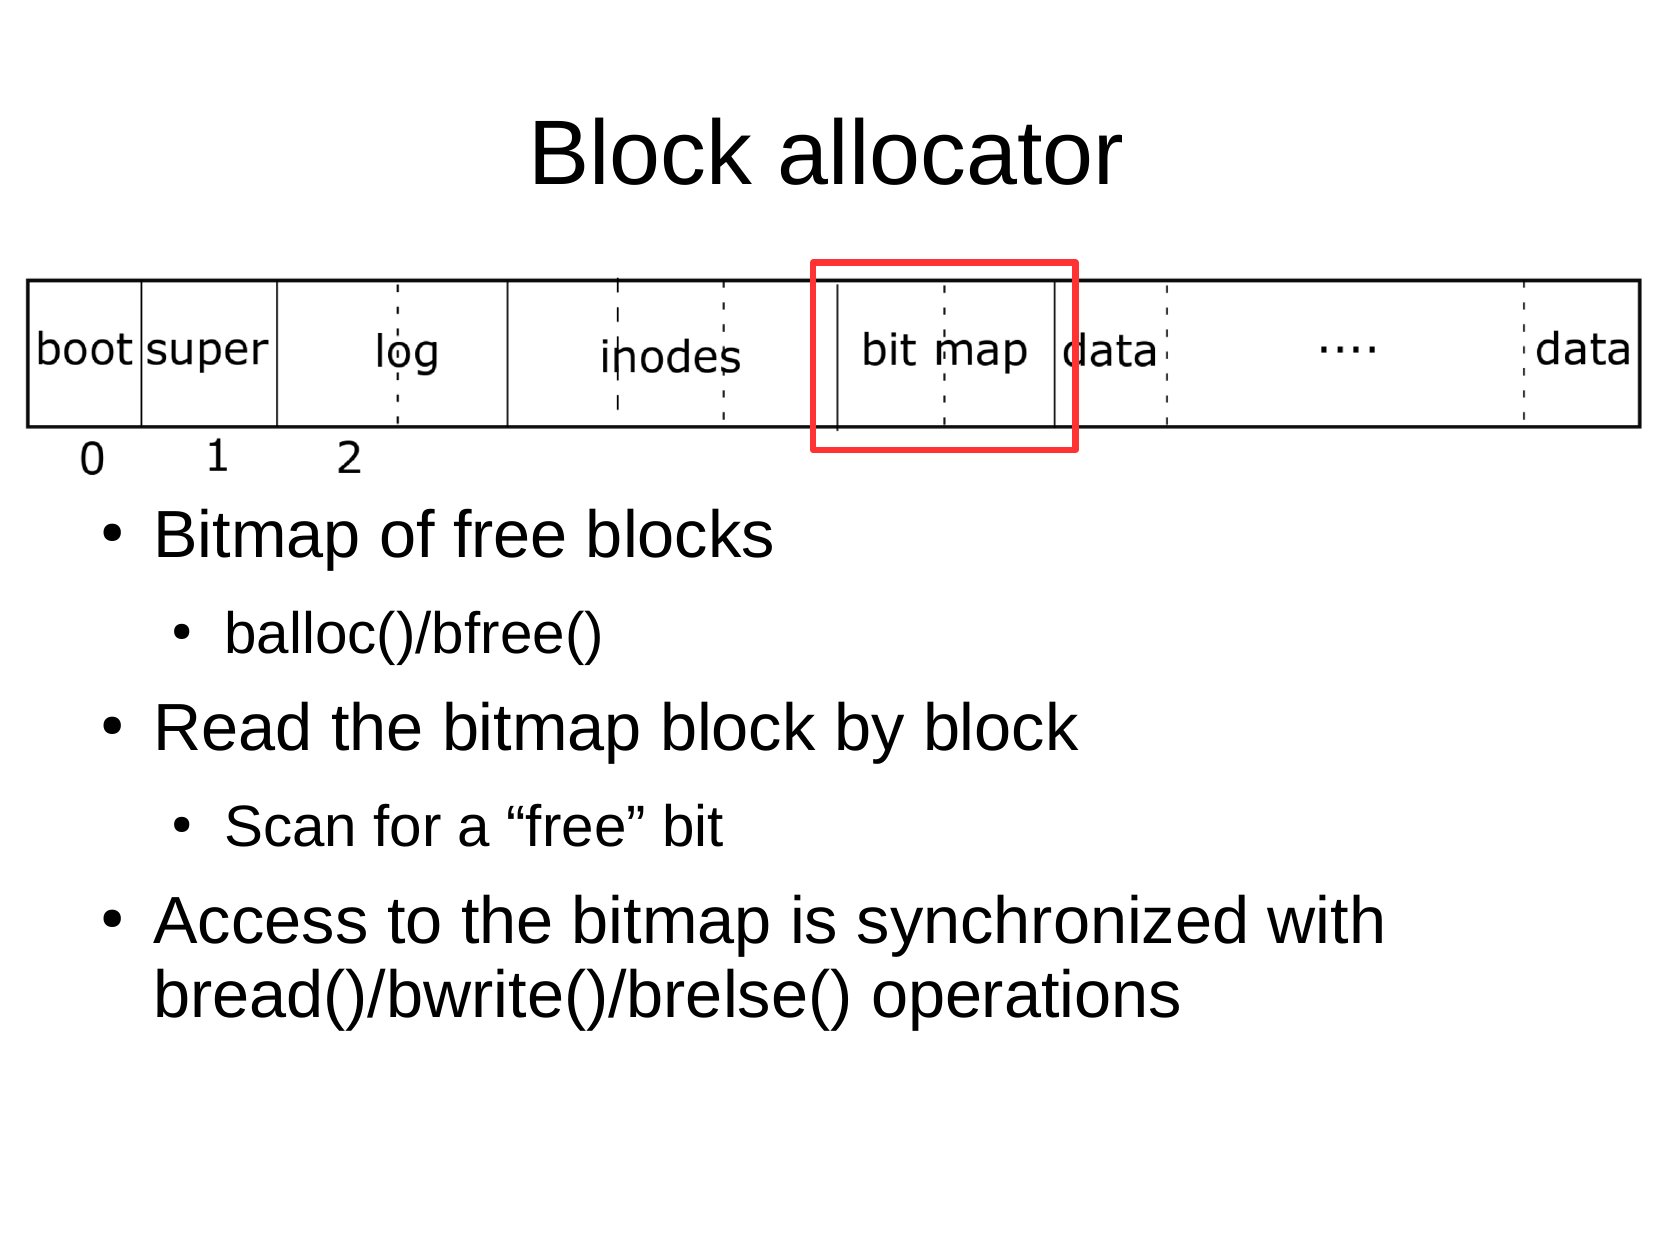

# Block allocator
Bitmap of free blocks
balloc()/bfree()
Read the bitmap block by block
Scan for a “free” bit
Access to the bitmap is synchronized with bread()/bwrite()/brelse() operations